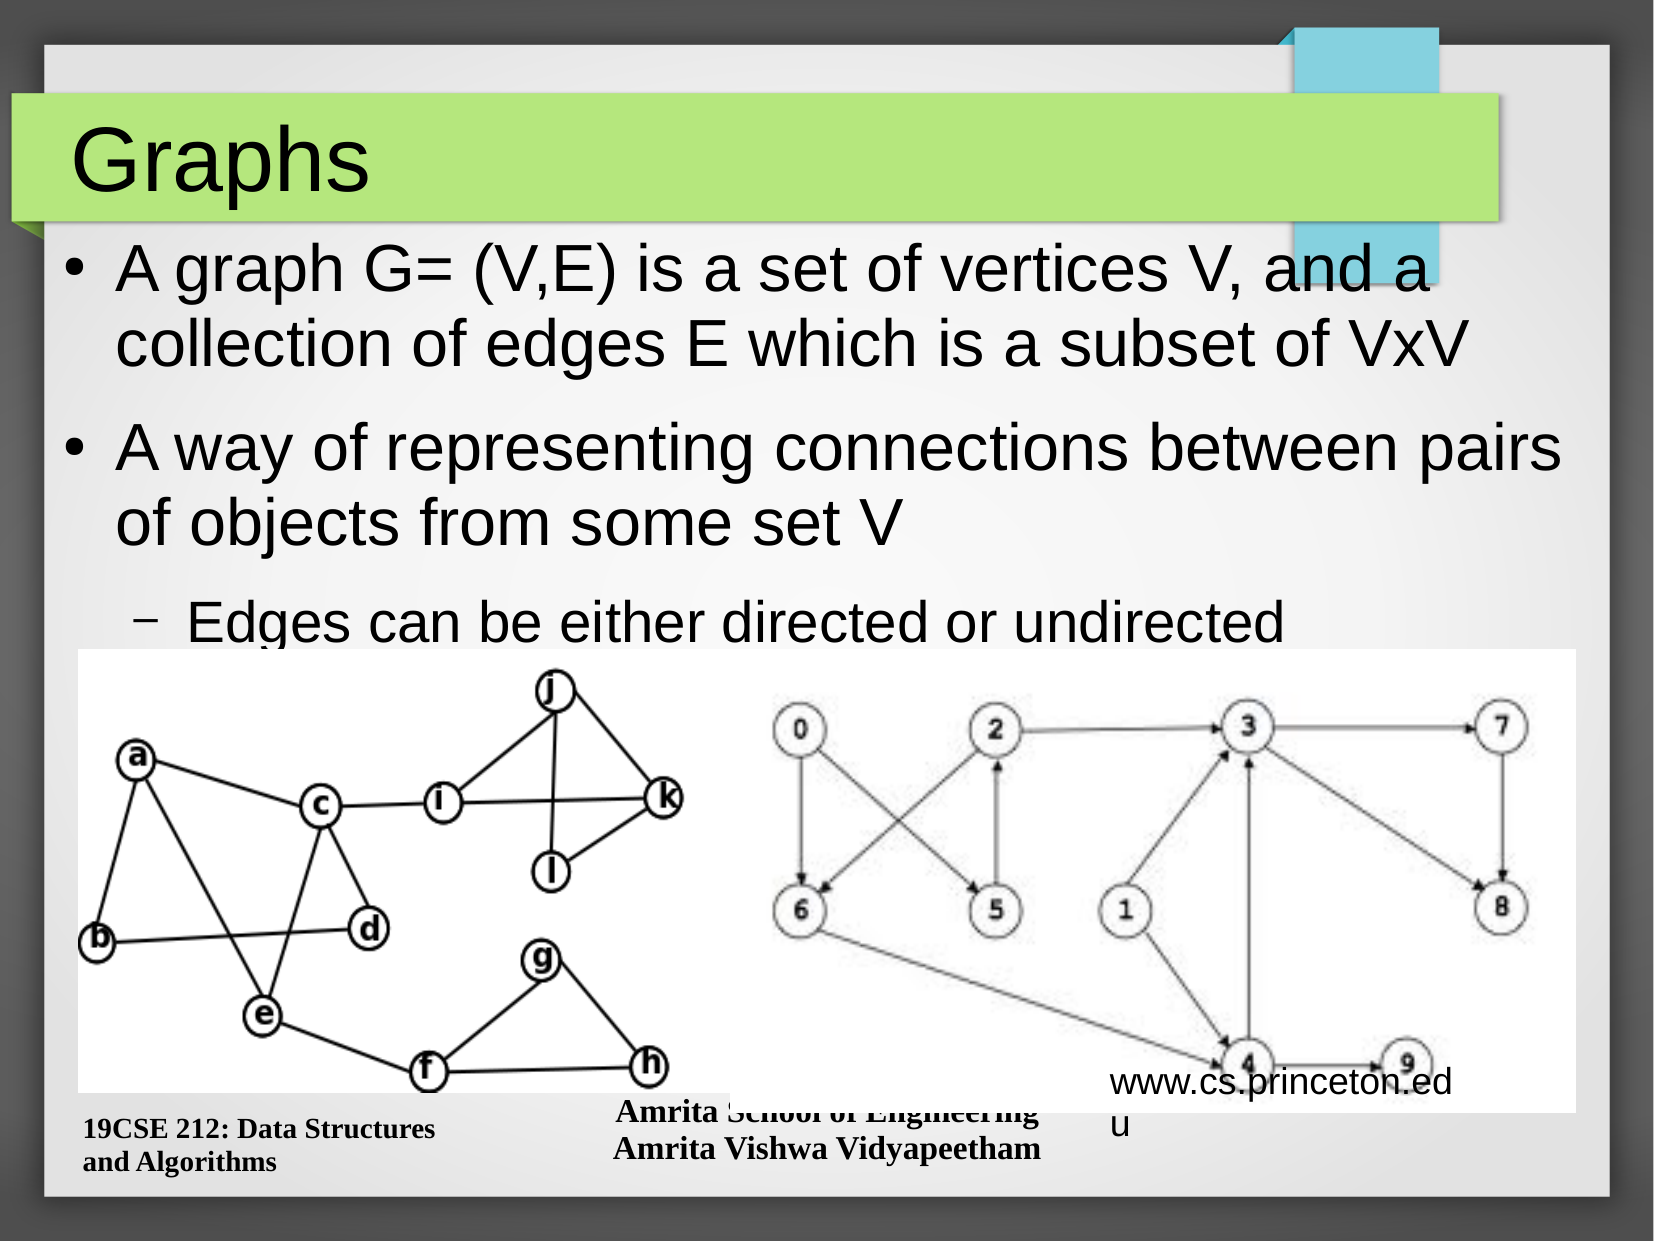

# Graphs
A graph G= (V,E) is a set of vertices V, and a collection of edges E which is a subset of VxV
A way of representing connections between pairs of objects from some set V
Edges can be either directed or undirected
www.cs.princeton.edu